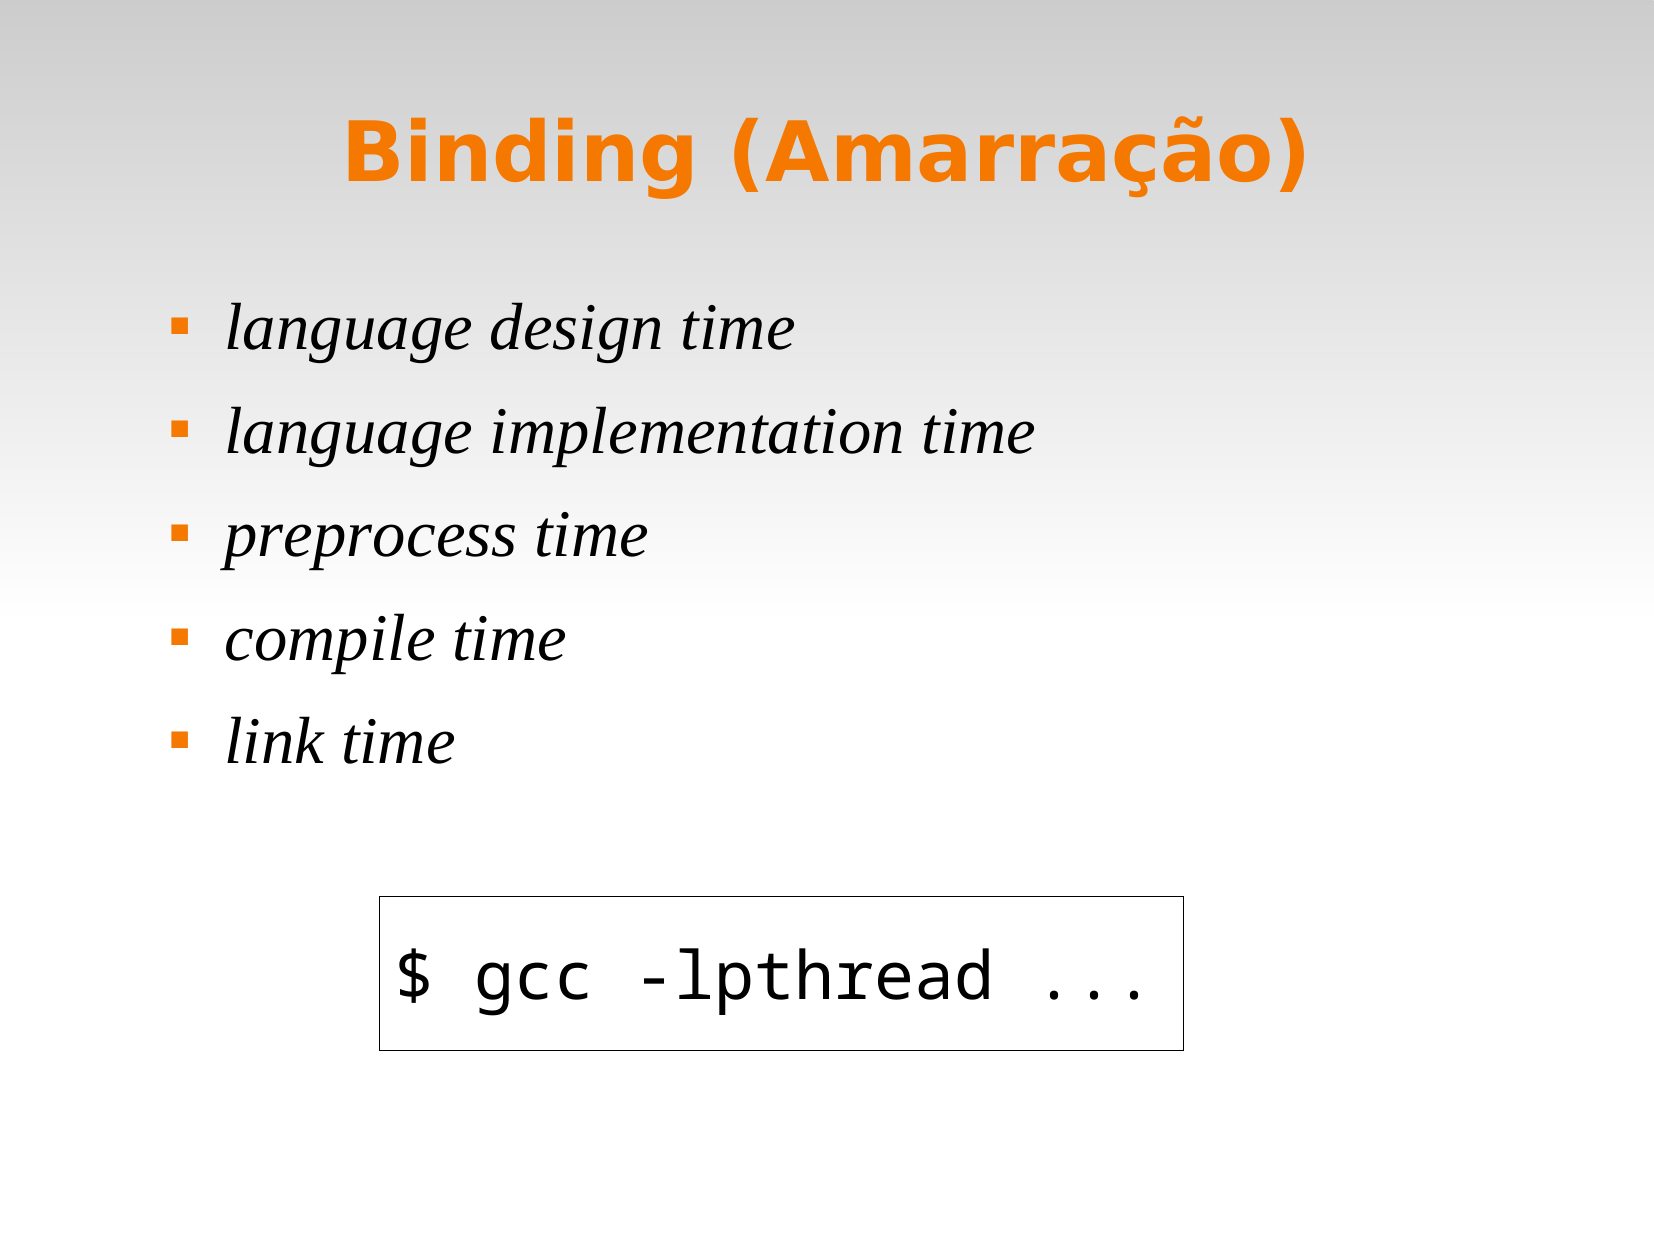

# Binding (Amarração)
language design time
language implementation time
preprocess time
compile time
link time
$ gcc -lpthread ...